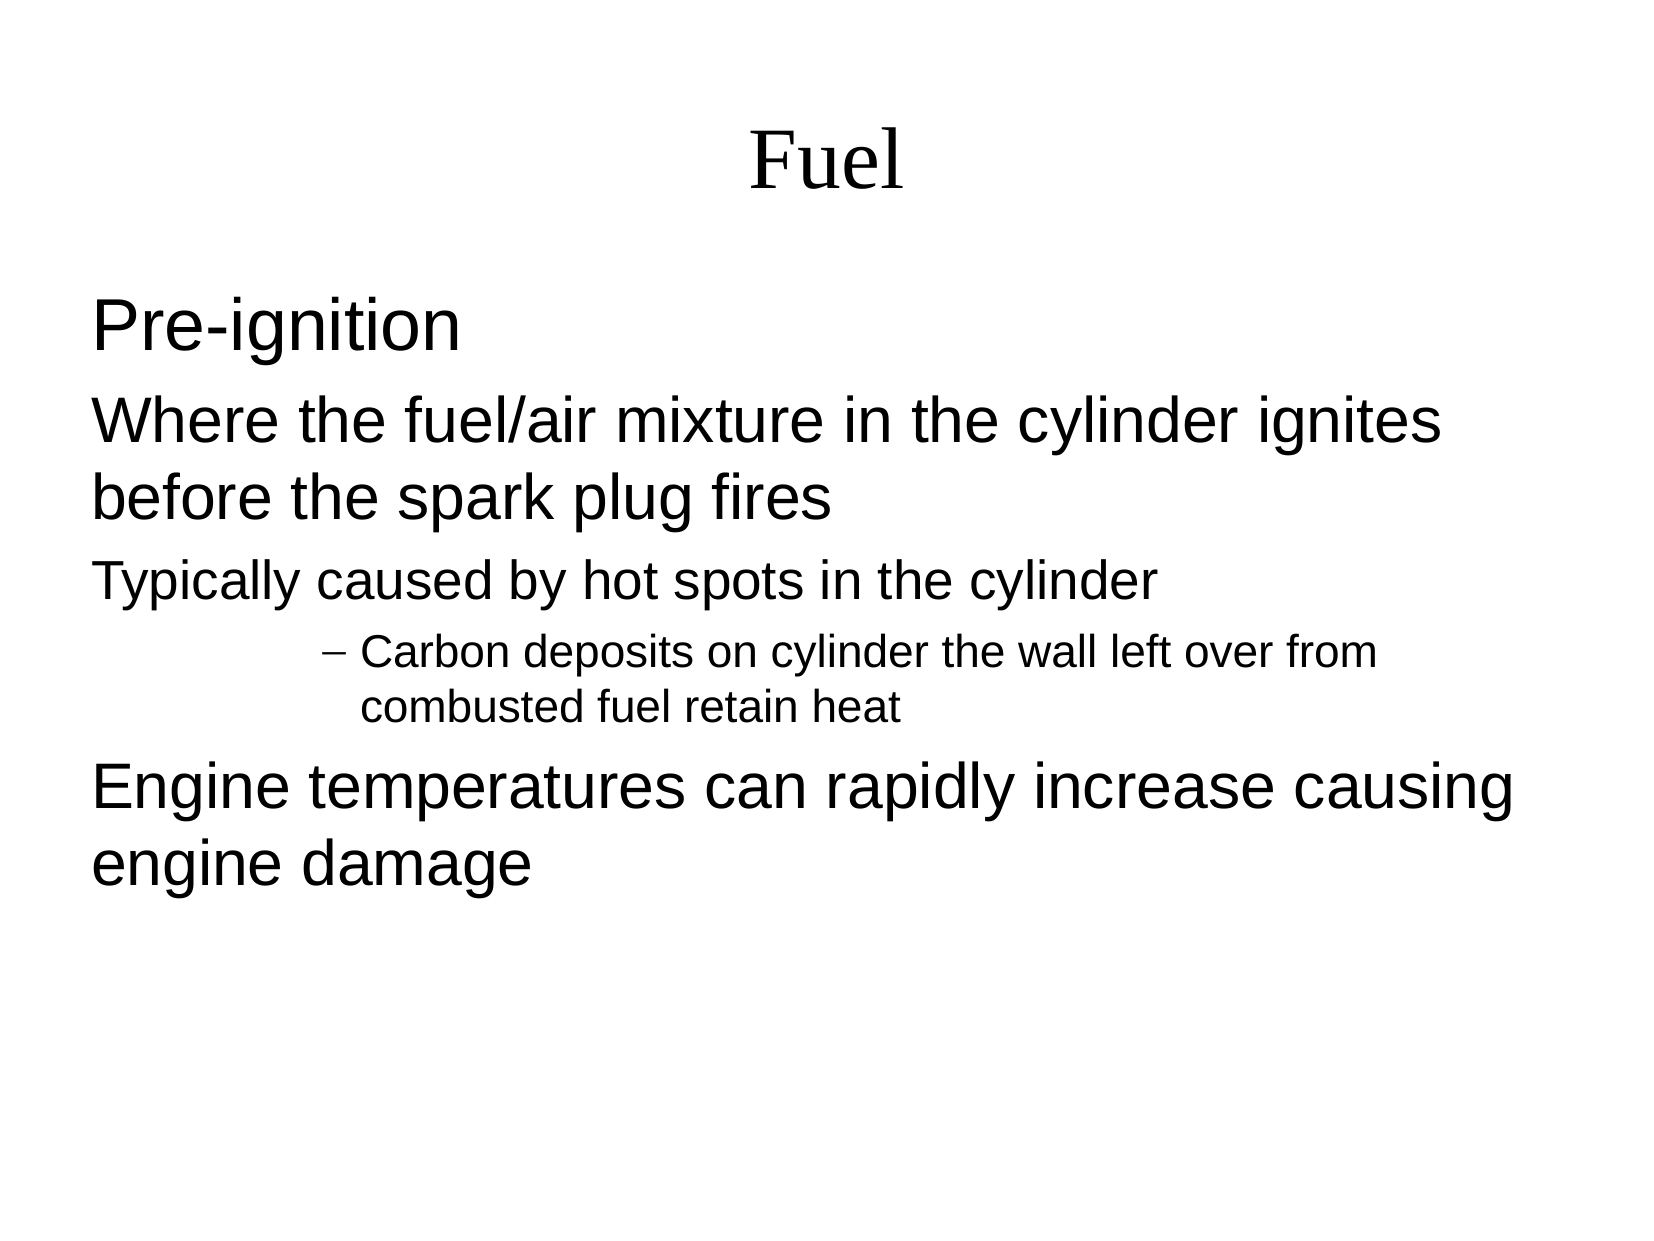

Fuel
# Pre-ignition
Where the fuel/air mixture in the cylinder ignites before the spark plug fires
Typically caused by hot spots in the cylinder
Carbon deposits on cylinder the wall left over from combusted fuel retain heat
Engine temperatures can rapidly increase causing engine damage